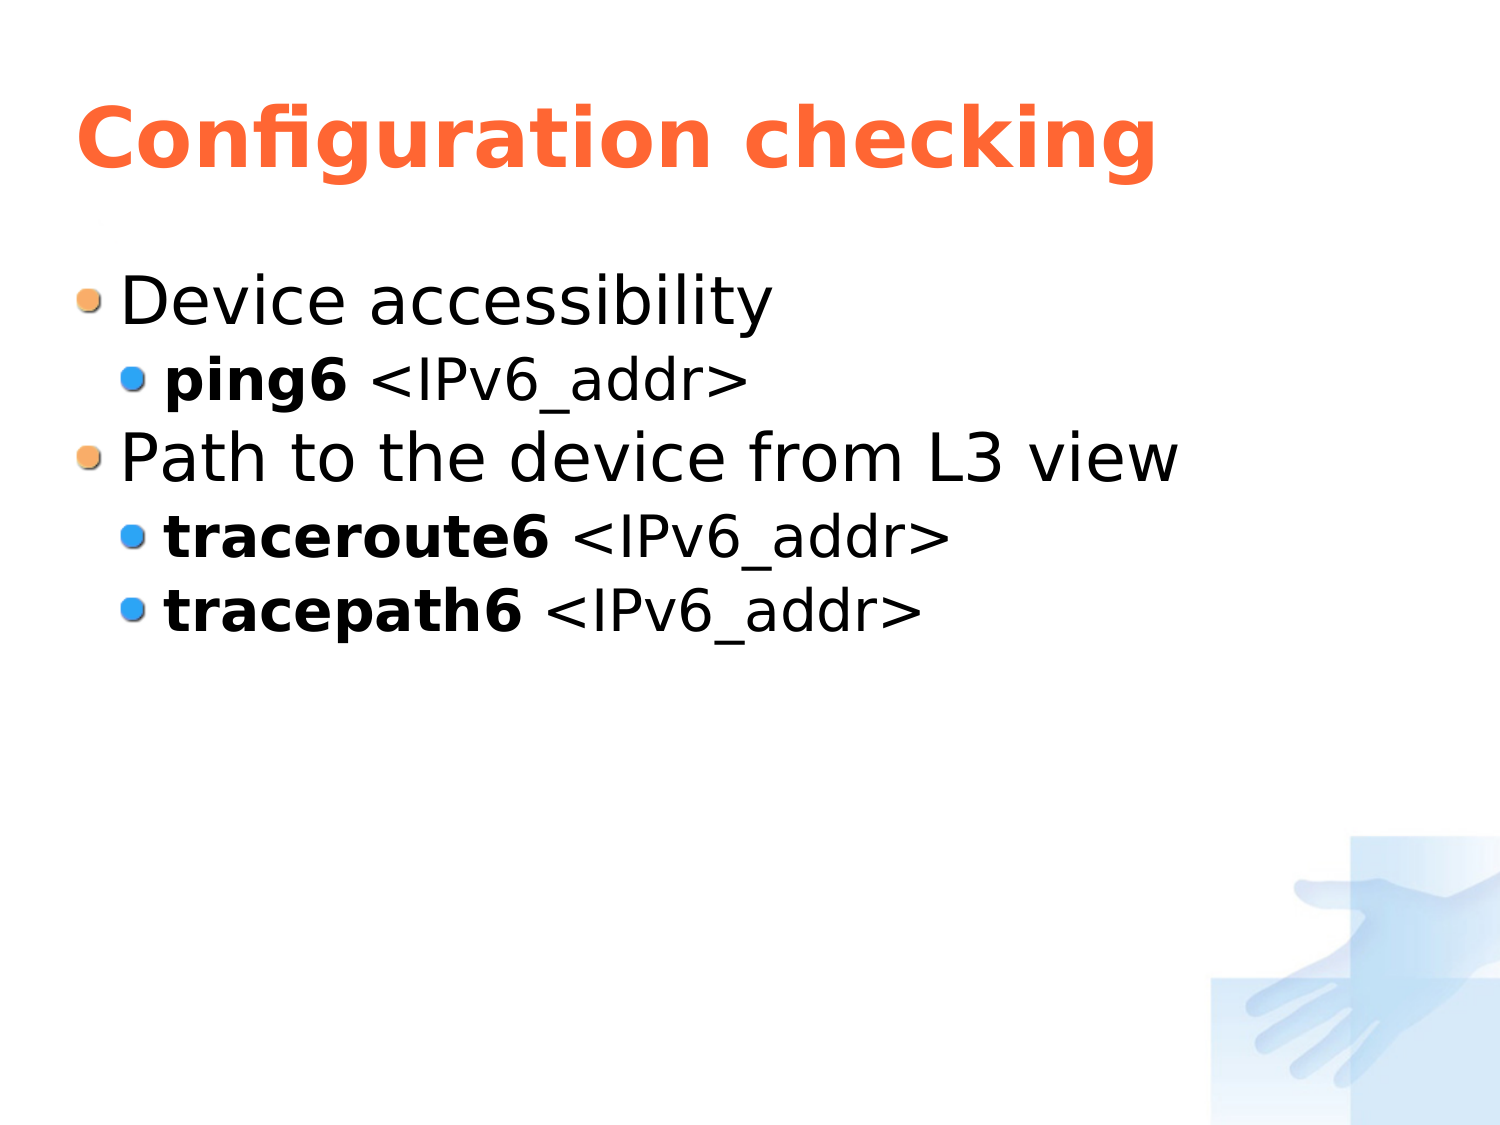

# Configuration checking
Device accessibility
ping6 <IPv6_addr>
Path to the device from L3 view
traceroute6 <IPv6_addr>
tracepath6 <IPv6_addr>